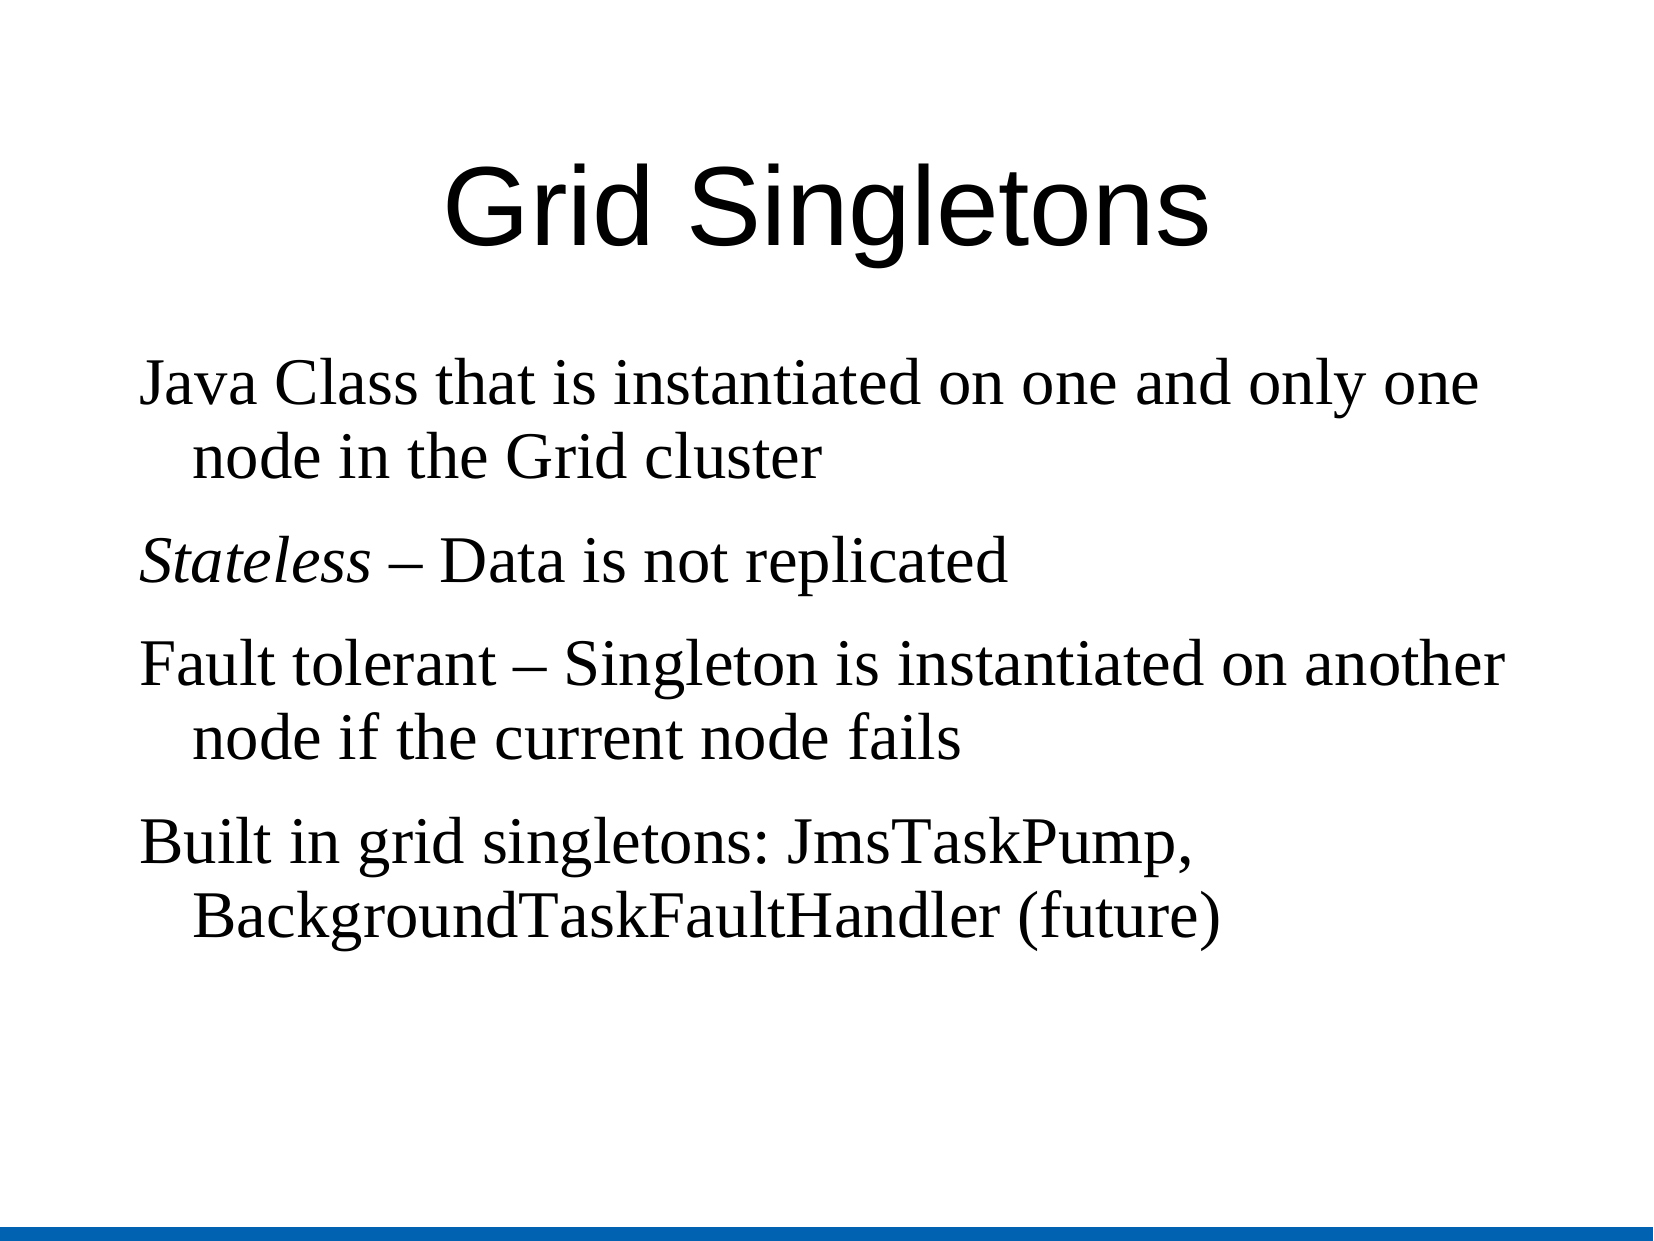

# Grid Singletons
Java Class that is instantiated on one and only one node in the Grid cluster
Stateless – Data is not replicated
Fault tolerant – Singleton is instantiated on another node if the current node fails
Built in grid singletons: JmsTaskPump, BackgroundTaskFaultHandler (future)